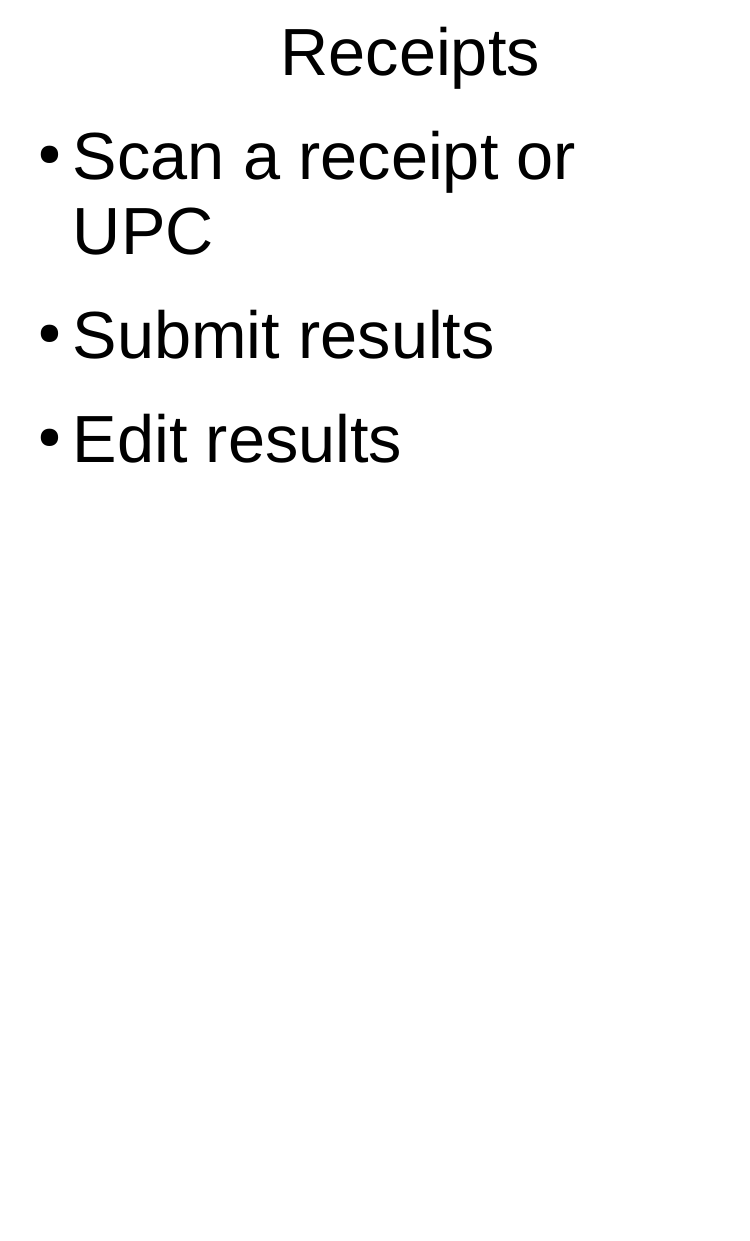

# Receipts
Scan a receipt or UPC
Submit results
Edit results